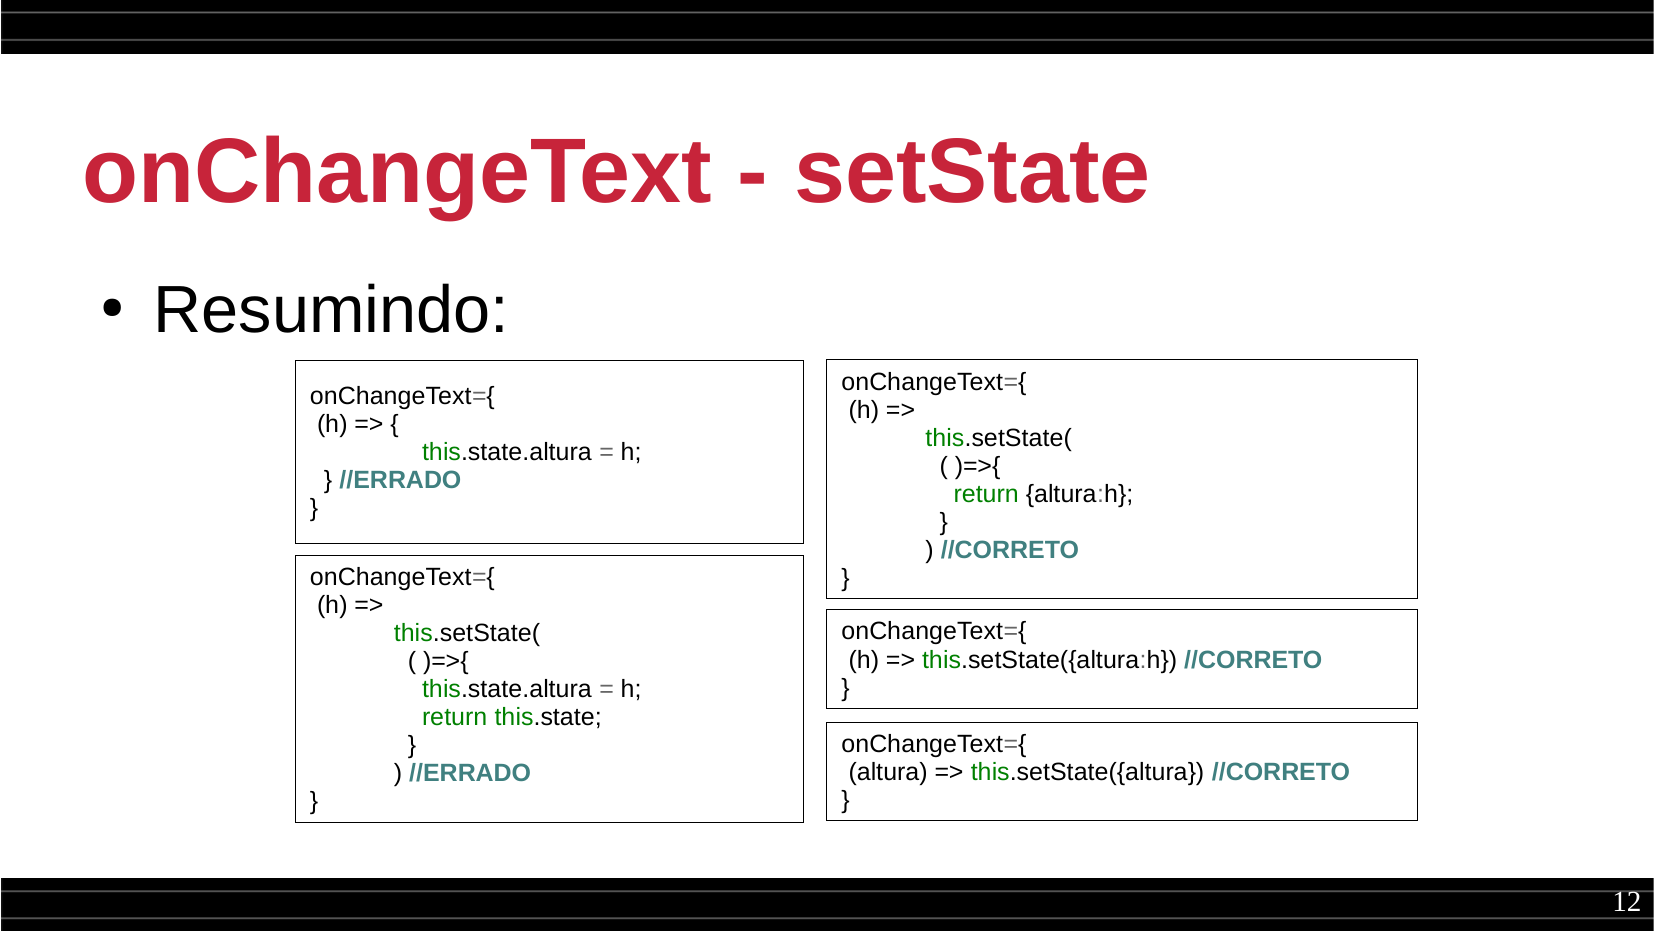

# onChangeText - setState
Resumindo:
onChangeText={
 (h) =>
 this.setState(
 ( )=>{
 return {altura:h};
 }
 ) //CORRETO
}
onChangeText={
 (h) => {
 this.state.altura = h;
 } //ERRADO
}
onChangeText={
 (h) =>
 this.setState(
 ( )=>{
 this.state.altura = h;
 return this.state;
 }
 ) //ERRADO
}
onChangeText={
 (h) => this.setState({altura:h}) //CORRETO
}
onChangeText={
 (altura) => this.setState({altura}) //CORRETO
}